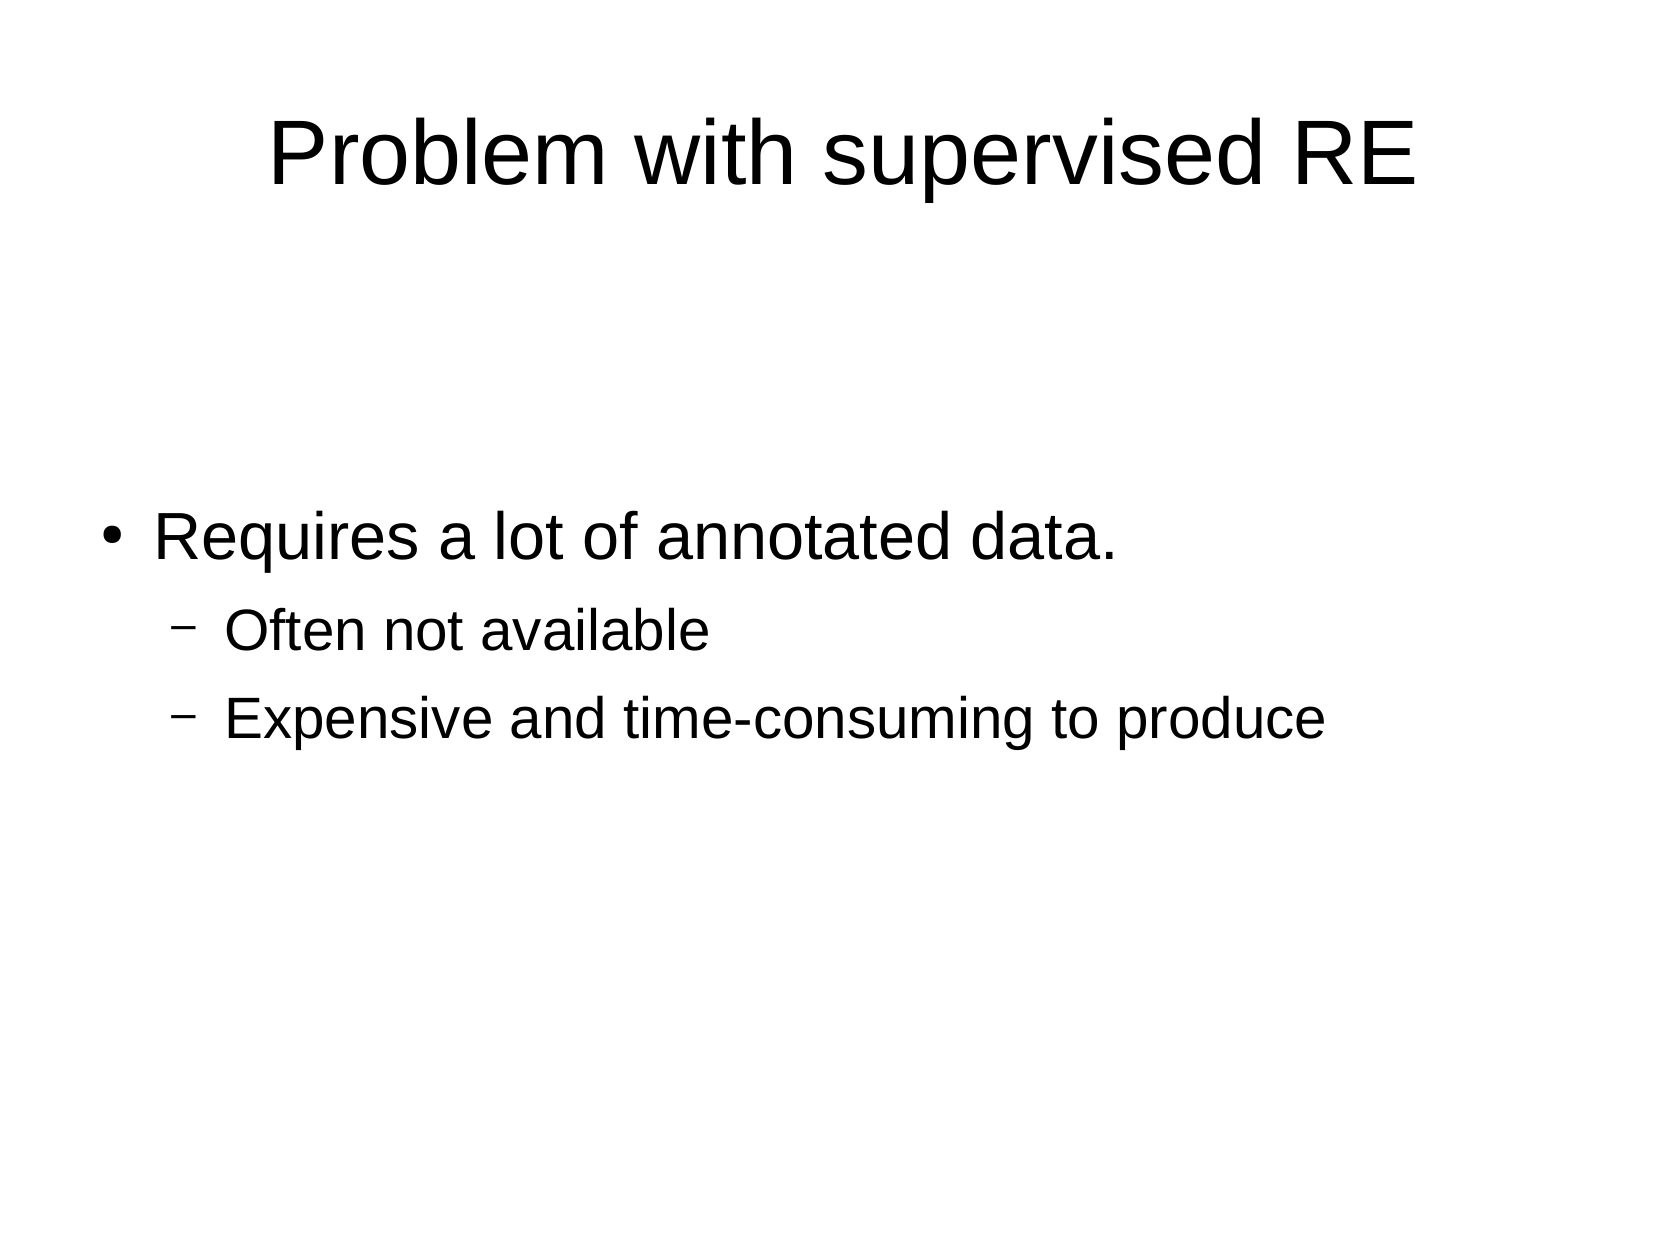

# Problem with supervised RE
Requires a lot of annotated data.
Often not available
Expensive and time-consuming to produce